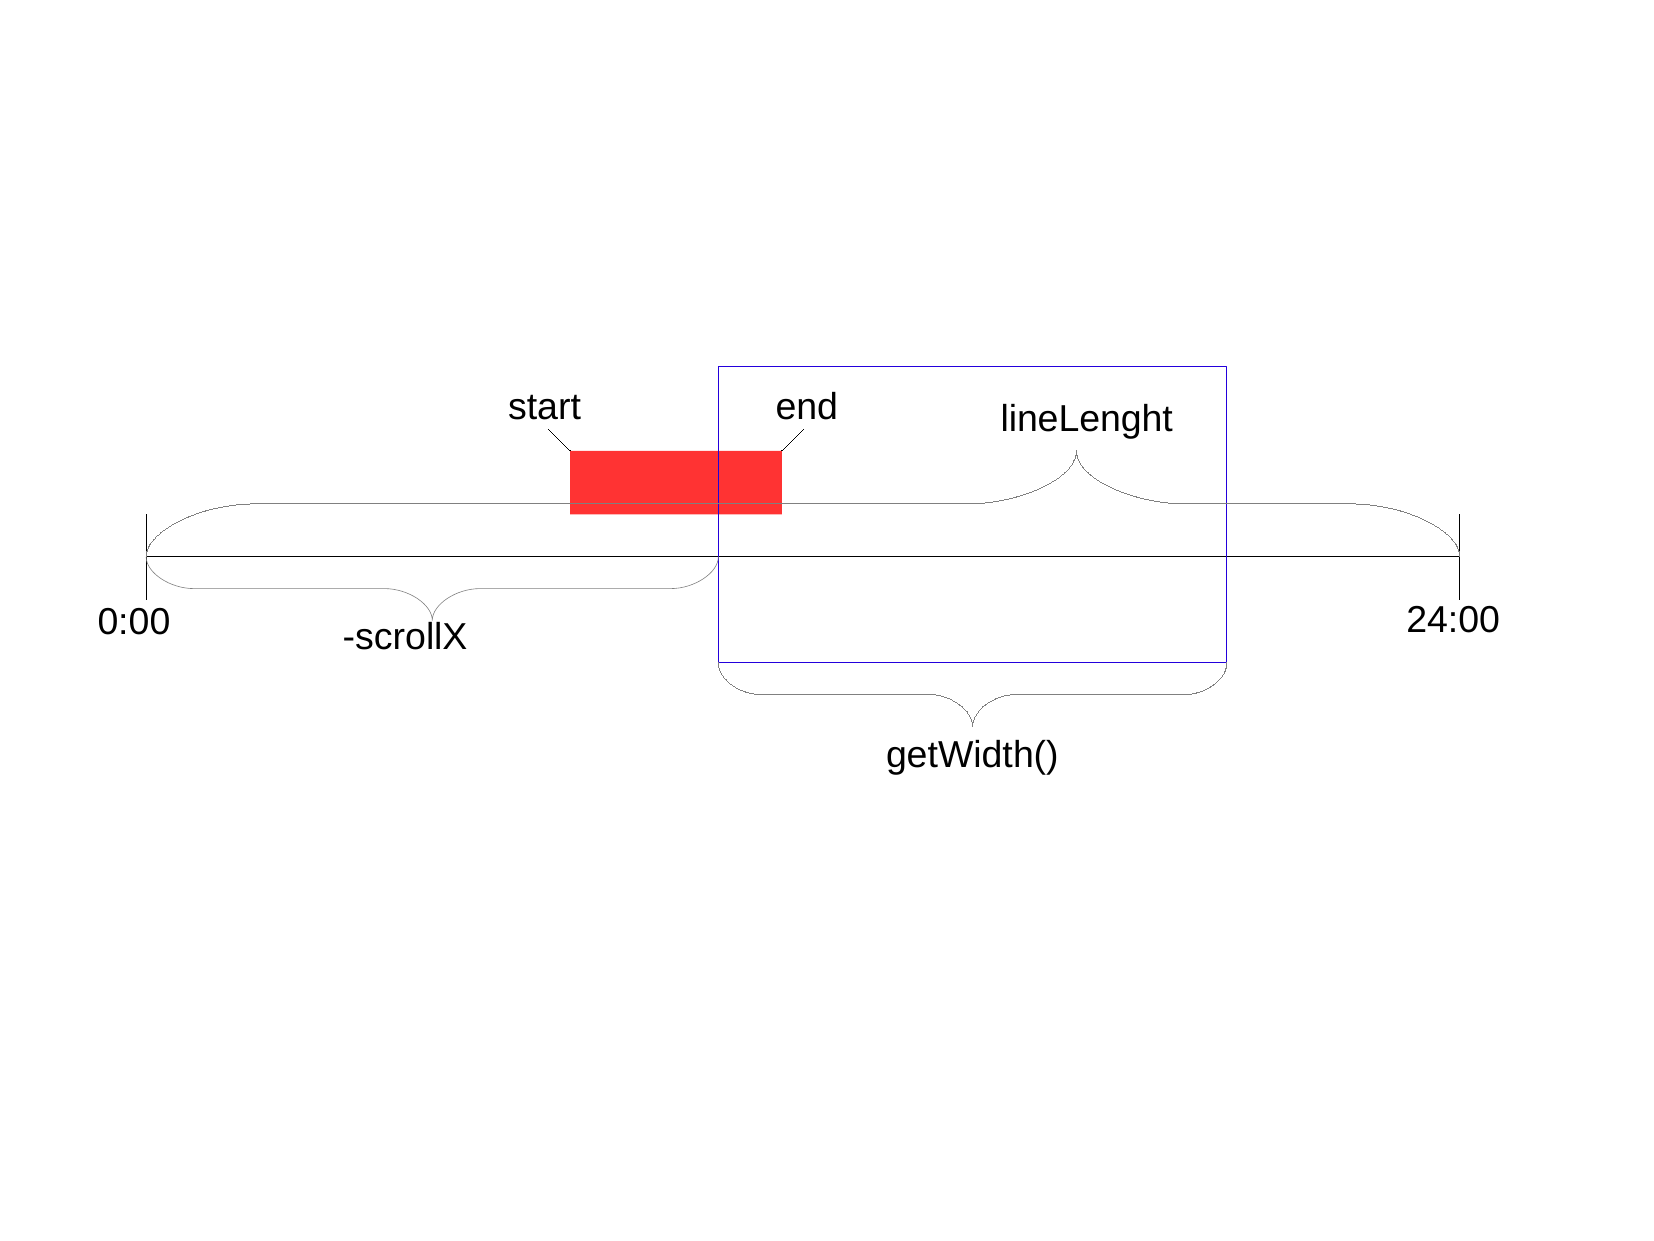

start
end
lineLenght
24:00
0:00
-scrollX
getWidth()